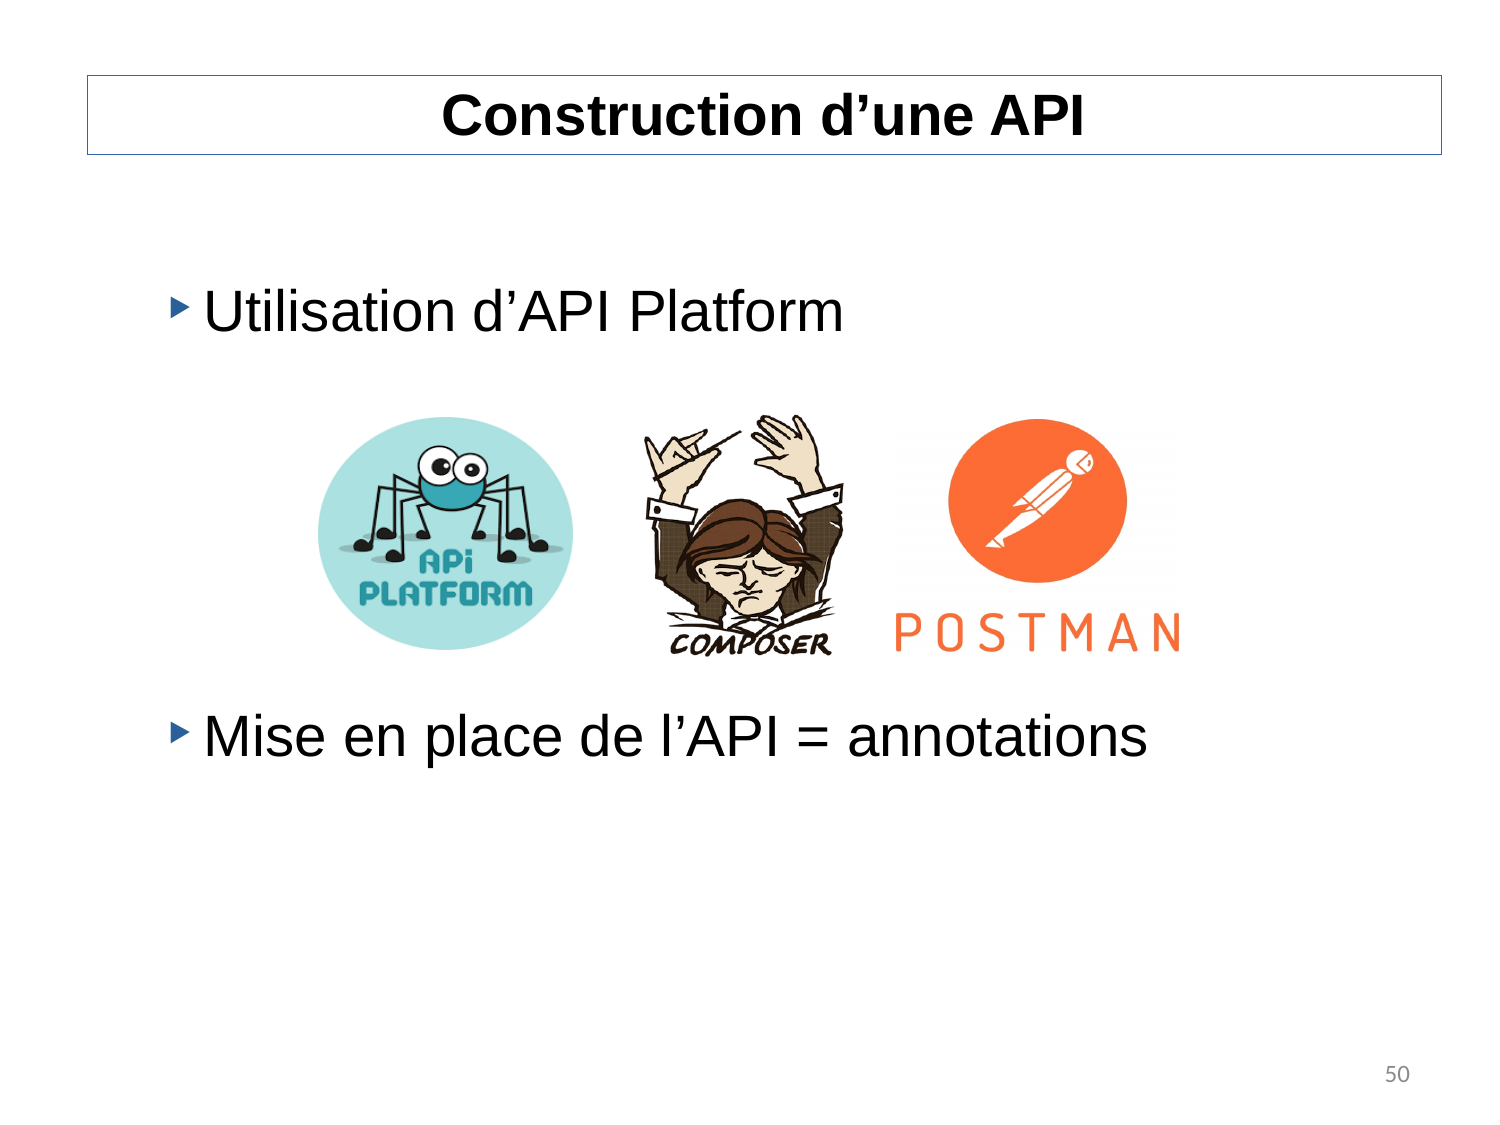

Construction d’une API
Utilisation d’API Platform
Mise en place de l’API = annotations
Soutenance Concepteur Développeur d'Application - David Saoud - 26/11/2020
50